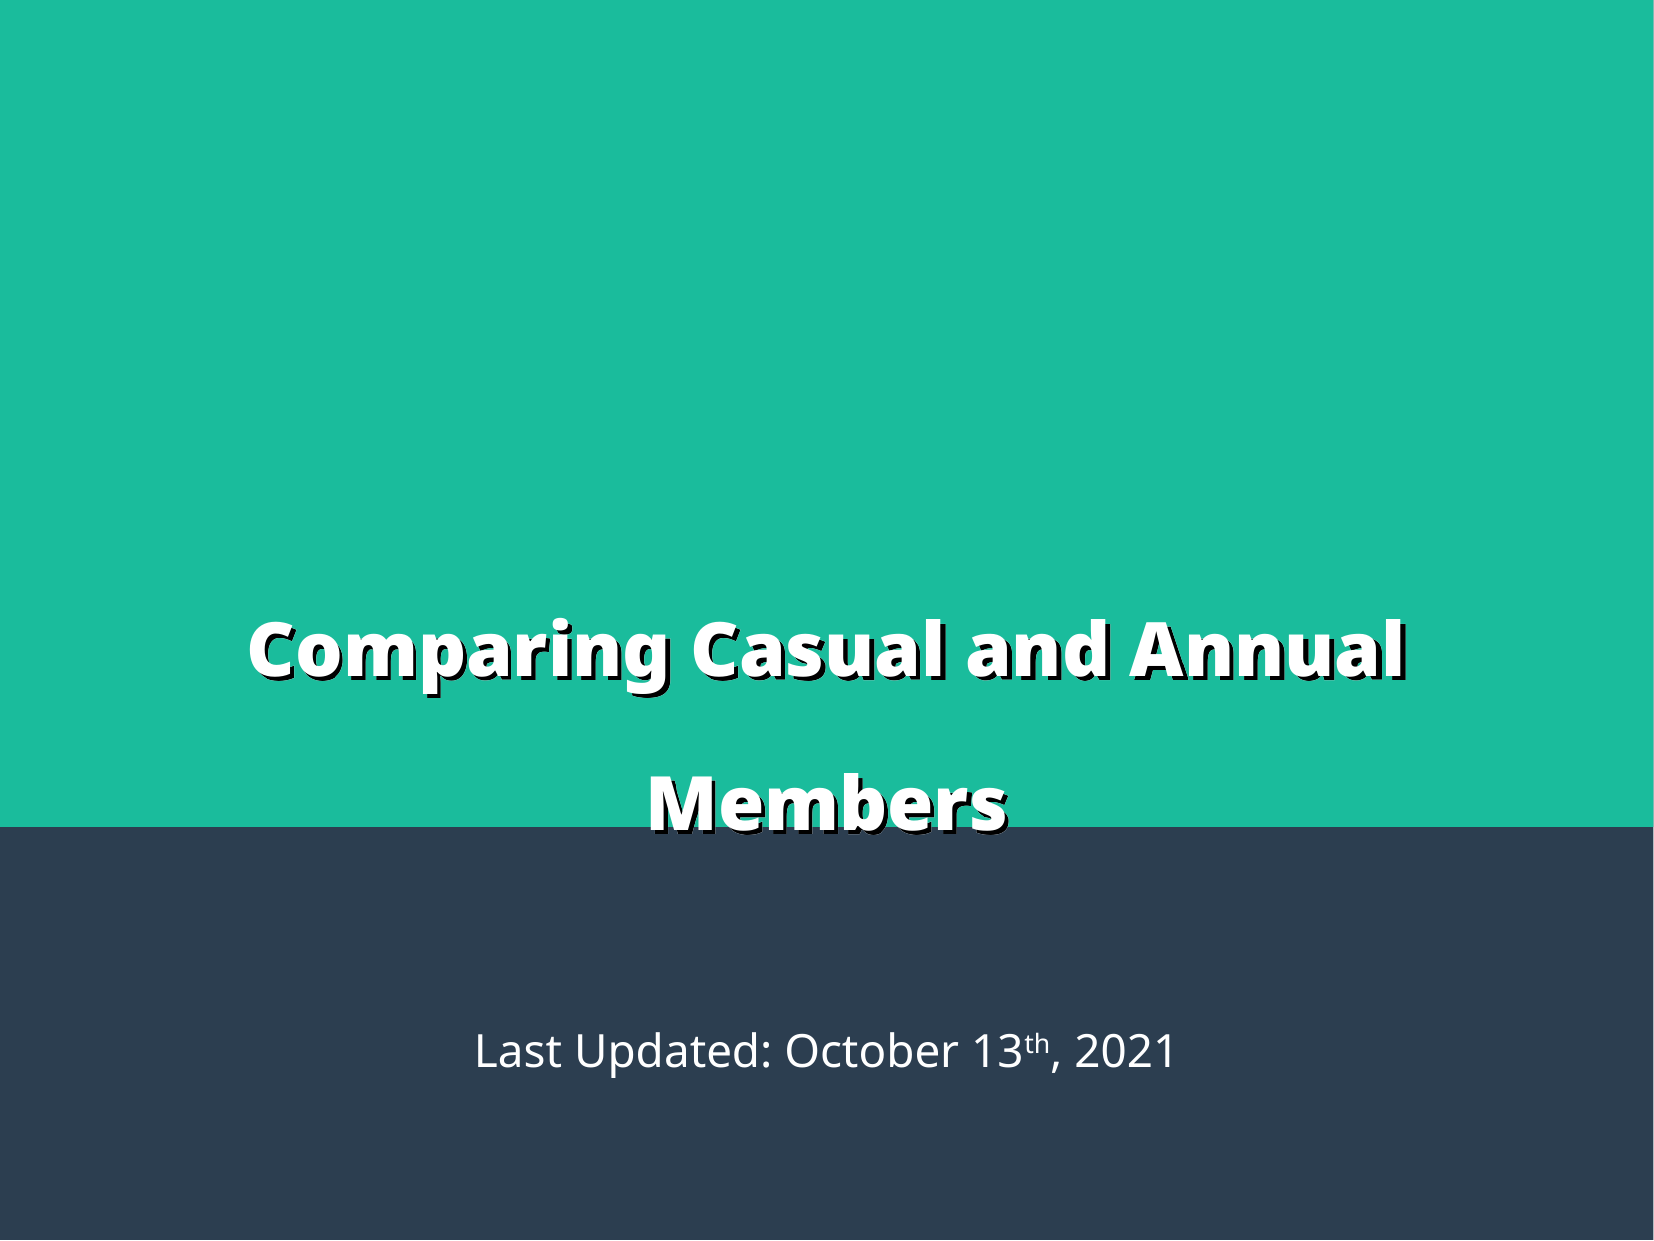

# Comparing Casual and Annual Members
Last Updated: October 13th, 2021